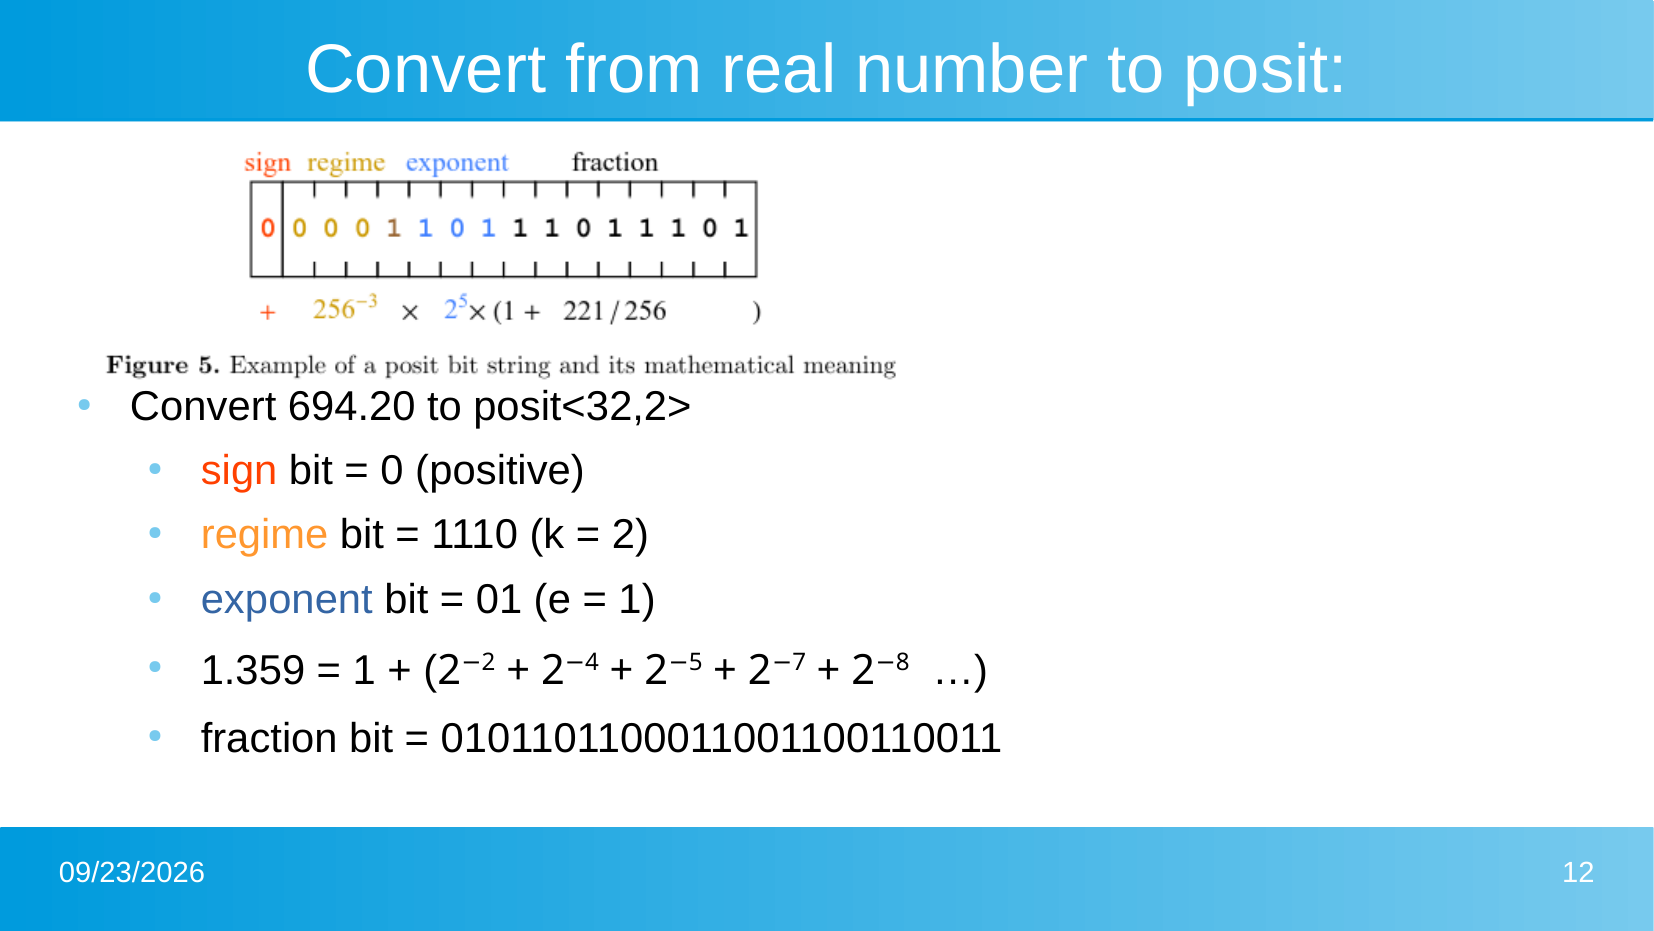

# Convert from real number to posit:
Convert 694.20 to posit<32,2>
sign bit = 0 (positive)
regime bit = 1110 (k = 2)
exponent bit = 01 (e = 1)
1.359 = 1 + (2−2 + 2−4 + 2−5 + 2−7 + 2−8 …)
fraction bit = 0101101100011001100110011
12